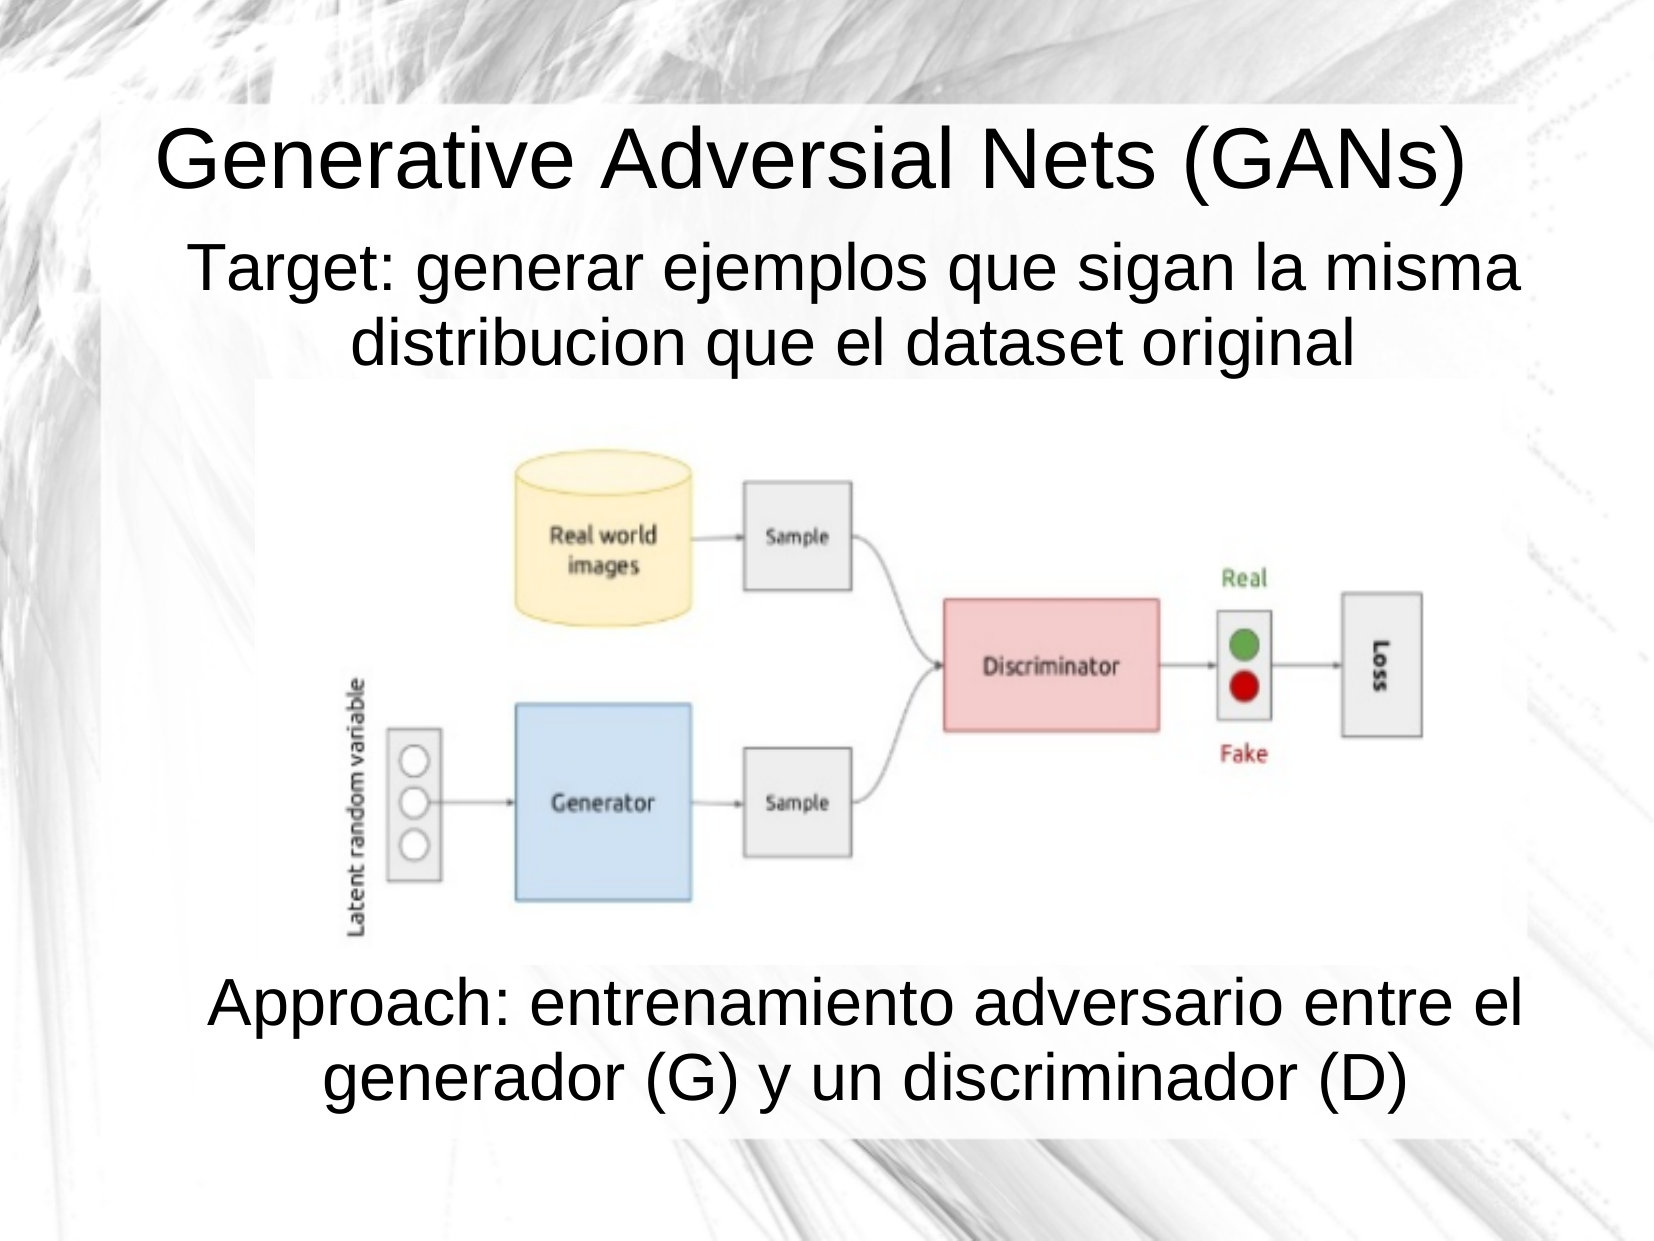

# Generative Adversial Nets (GANs)
Target: generar ejemplos que sigan la misma distribucion que el dataset original
Approach: entrenamiento adversario entre el generador (G) y un discriminador (D)